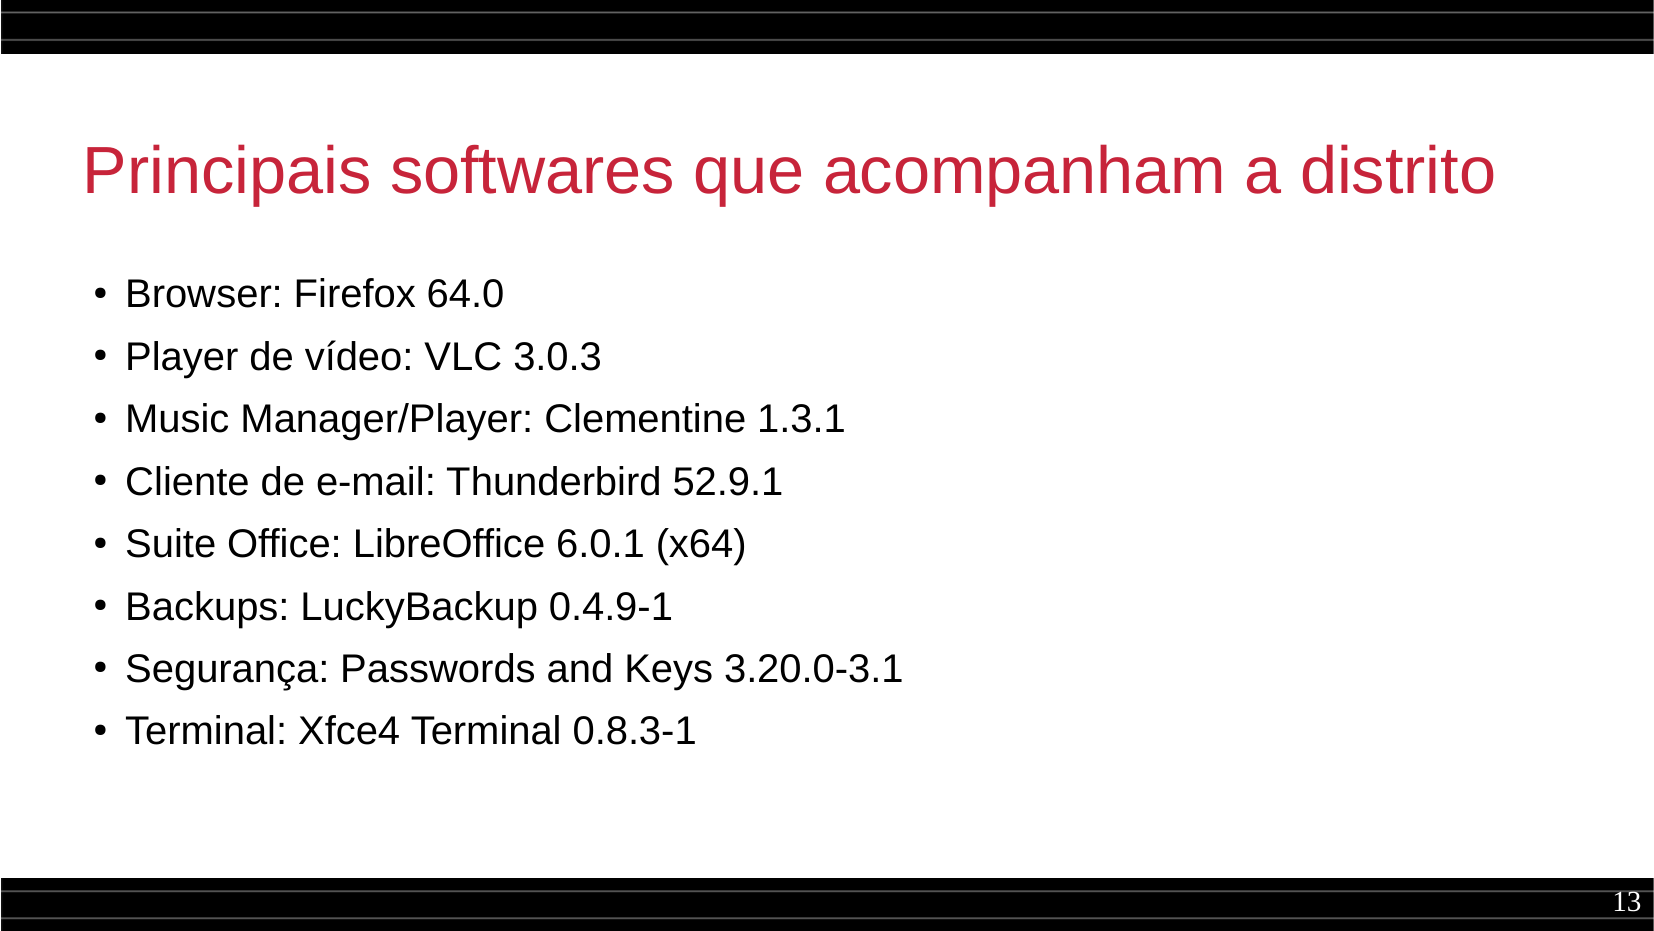

# Principais softwares que acompanham a distrito
Browser: Firefox 64.0
Player de vídeo: VLC 3.0.3
Music Manager/Player: Clementine 1.3.1
Cliente de e-mail: Thunderbird 52.9.1
Suite Office: LibreOffice 6.0.1 (x64)
Backups: LuckyBackup 0.4.9-1
Segurança: Passwords and Keys 3.20.0-3.1
Terminal: Xfce4 Terminal 0.8.3-1